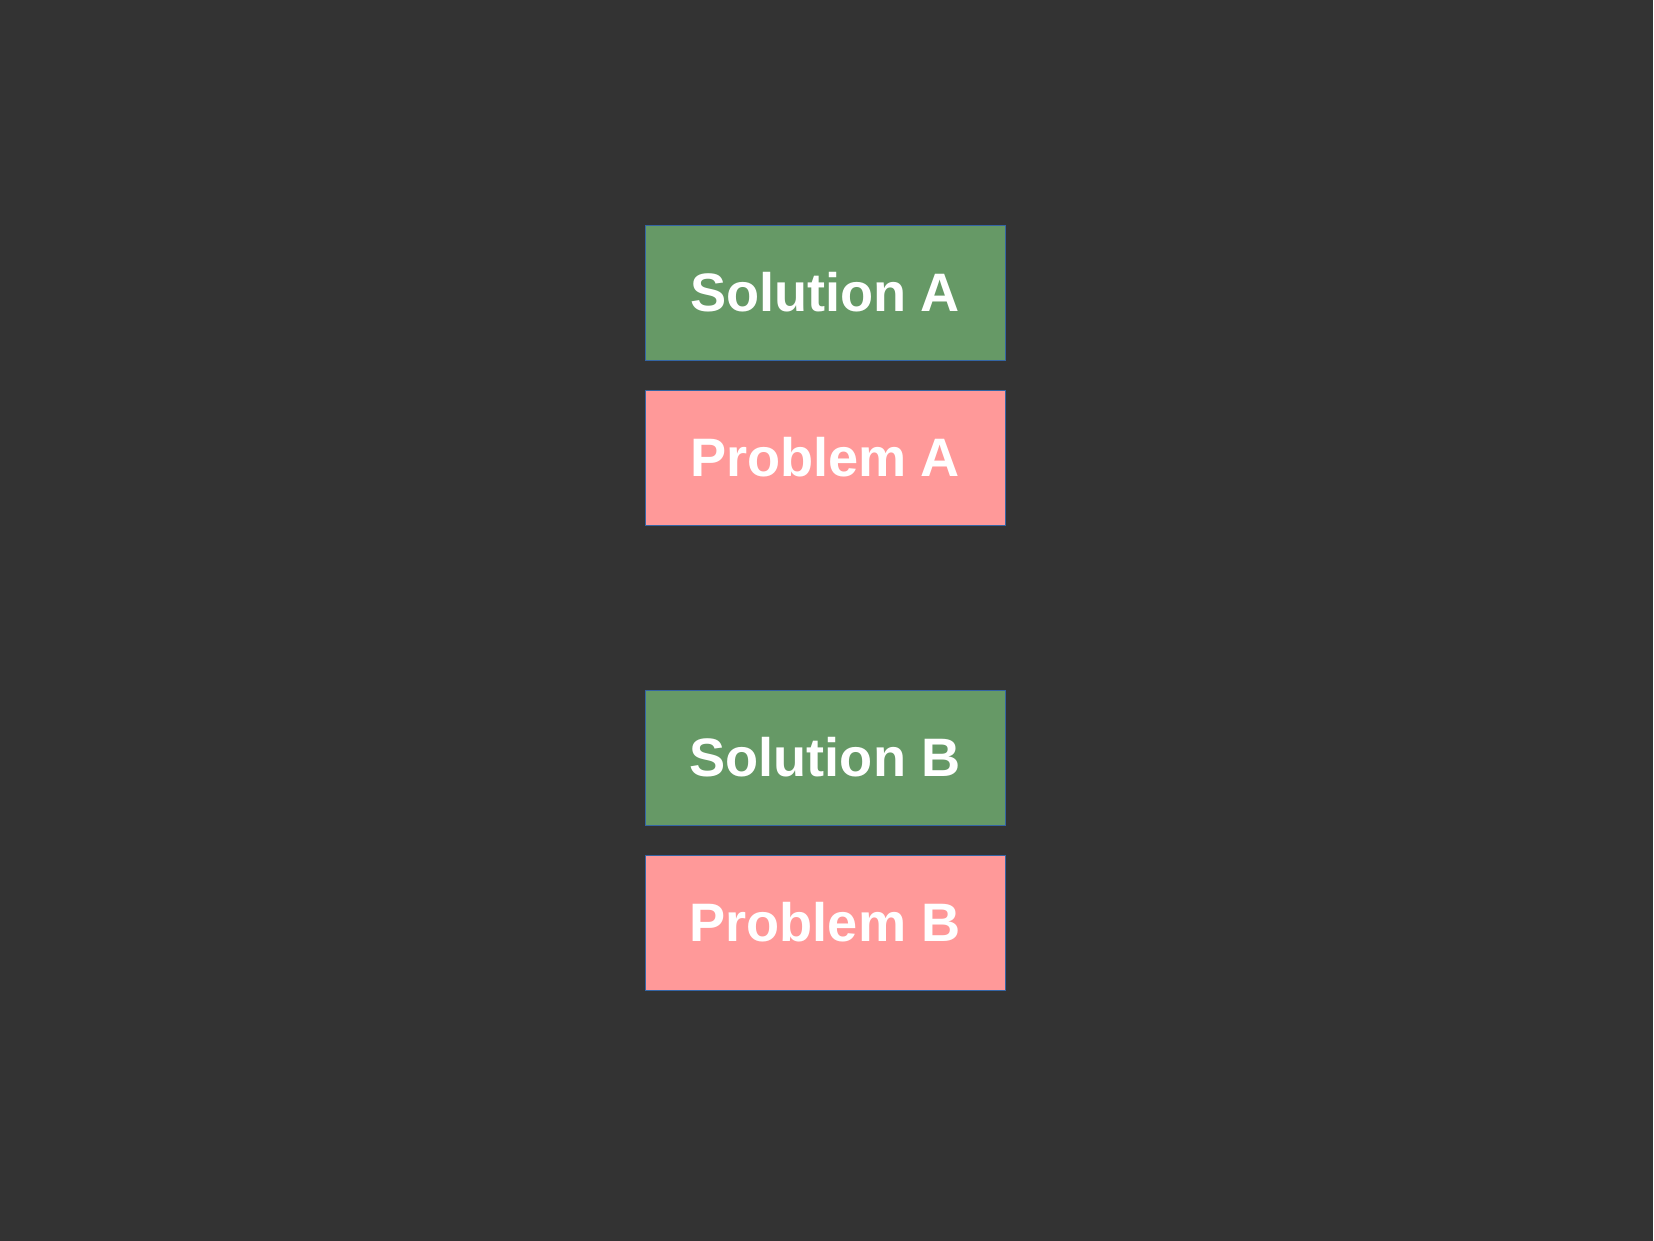

Solution A
Problem A
Solution B
Problem B